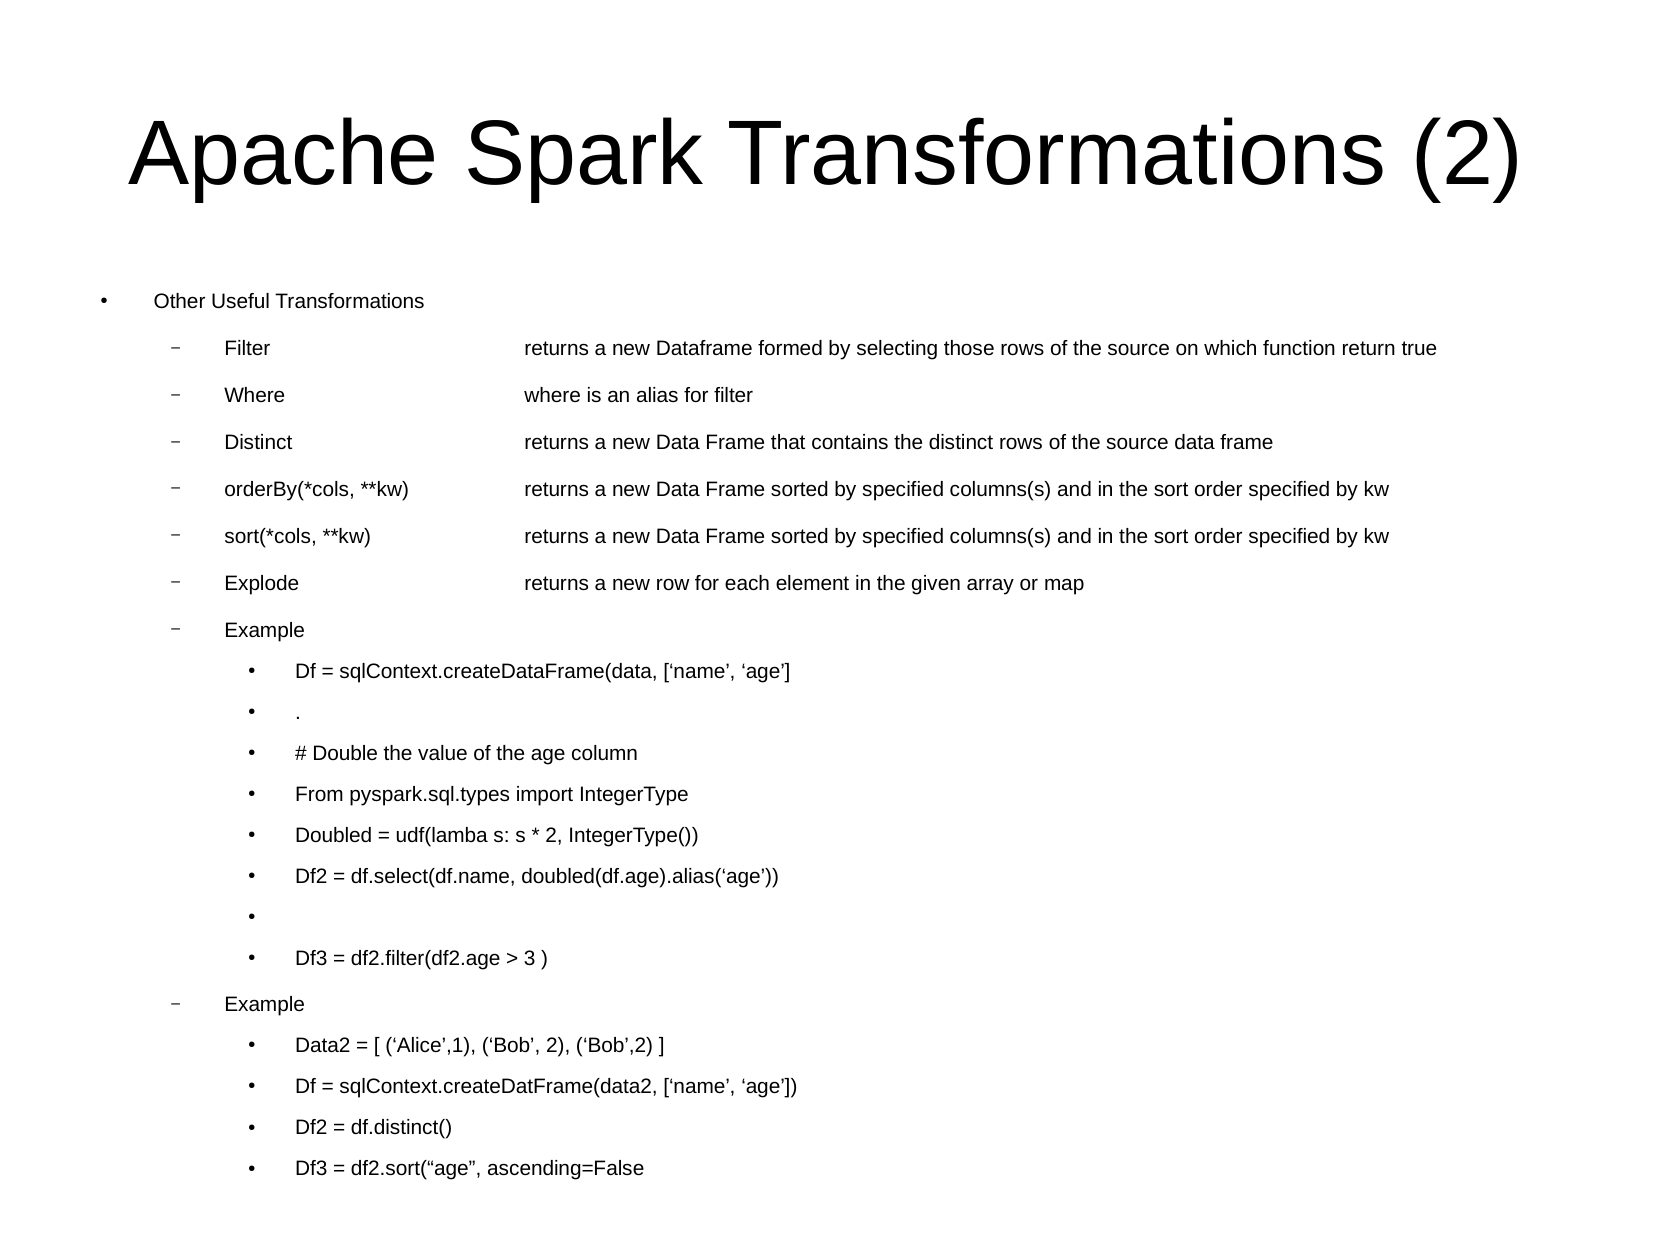

# Apache Spark Transformations (2)
Other Useful Transformations
Filter				returns a new Dataframe formed by selecting those rows of the source on which function return true
Where				where is an alias for filter
Distinct				returns a new Data Frame that contains the distinct rows of the source data frame
orderBy(*cols, **kw)		returns a new Data Frame sorted by specified columns(s) and in the sort order specified by kw
sort(*cols, **kw)			returns a new Data Frame sorted by specified columns(s) and in the sort order specified by kw
Explode 			returns a new row for each element in the given array or map
Example
Df = sqlContext.createDataFrame(data, [‘name’, ‘age’]
.
# Double the value of the age column
From pyspark.sql.types import IntegerType
Doubled = udf(lamba s: s * 2, IntegerType())
Df2 = df.select(df.name, doubled(df.age).alias(‘age’))
Df3 = df2.filter(df2.age > 3 )
Example
Data2 = [ (‘Alice’,1), (‘Bob’, 2), (‘Bob’,2) ]
Df = sqlContext.createDatFrame(data2, [‘name’, ‘age’])
Df2 = df.distinct()
Df3 = df2.sort(“age”, ascending=False